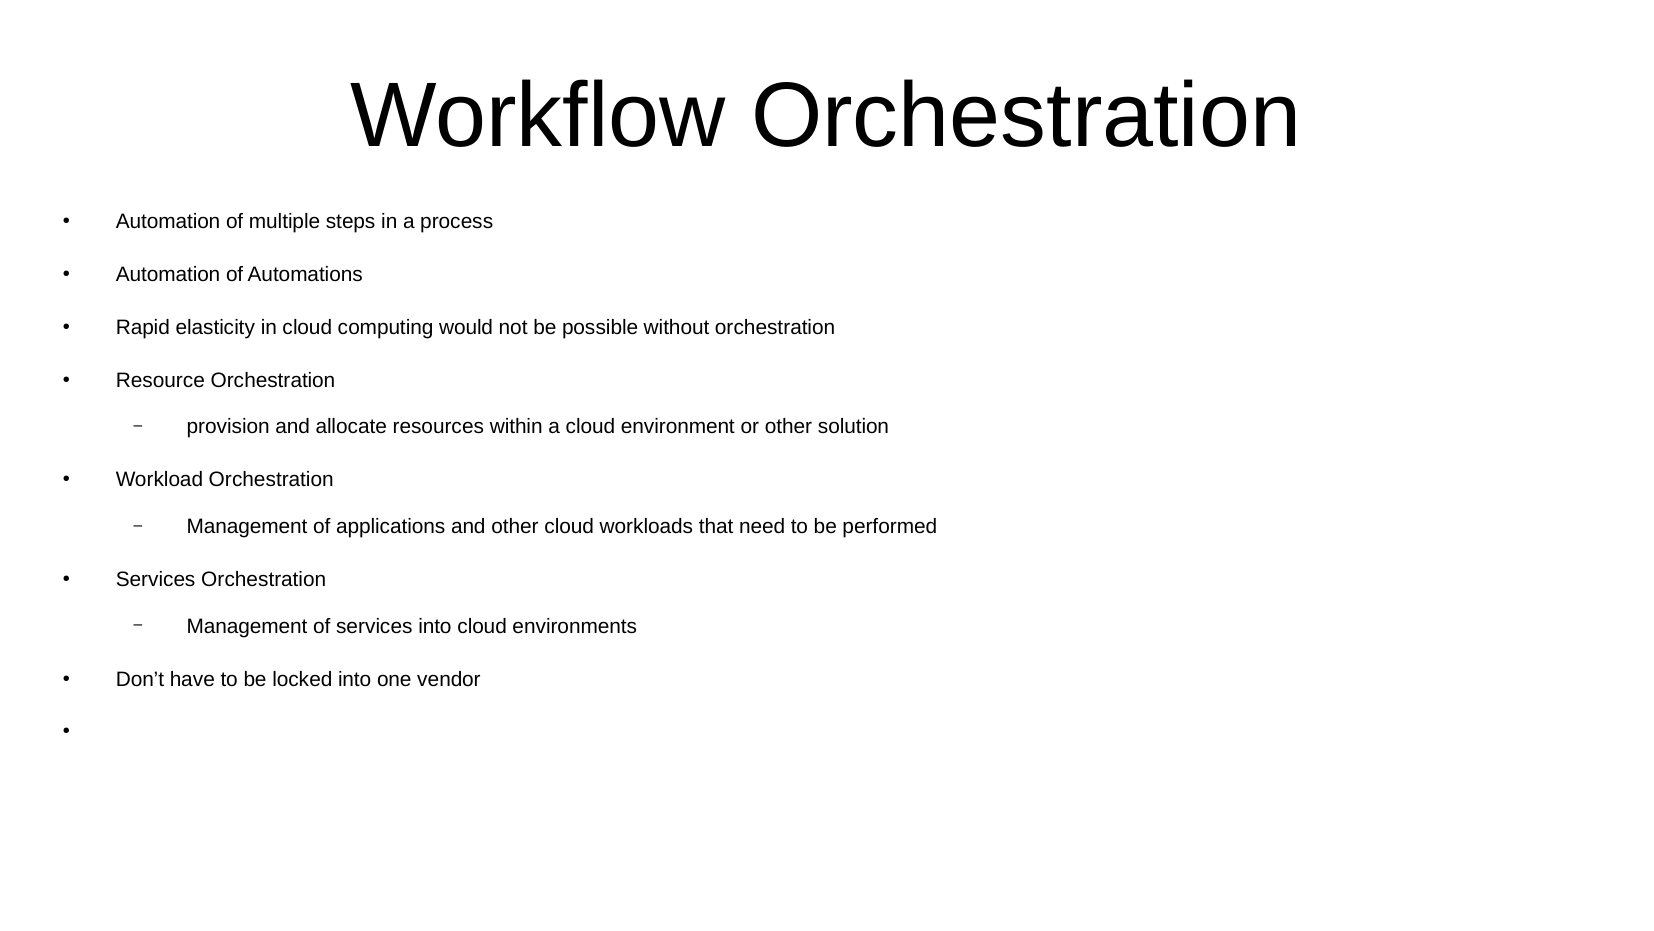

# Workflow Orchestration
Automation of multiple steps in a process
Automation of Automations
Rapid elasticity in cloud computing would not be possible without orchestration
Resource Orchestration
provision and allocate resources within a cloud environment or other solution
Workload Orchestration
Management of applications and other cloud workloads that need to be performed
Services Orchestration
Management of services into cloud environments
Don’t have to be locked into one vendor